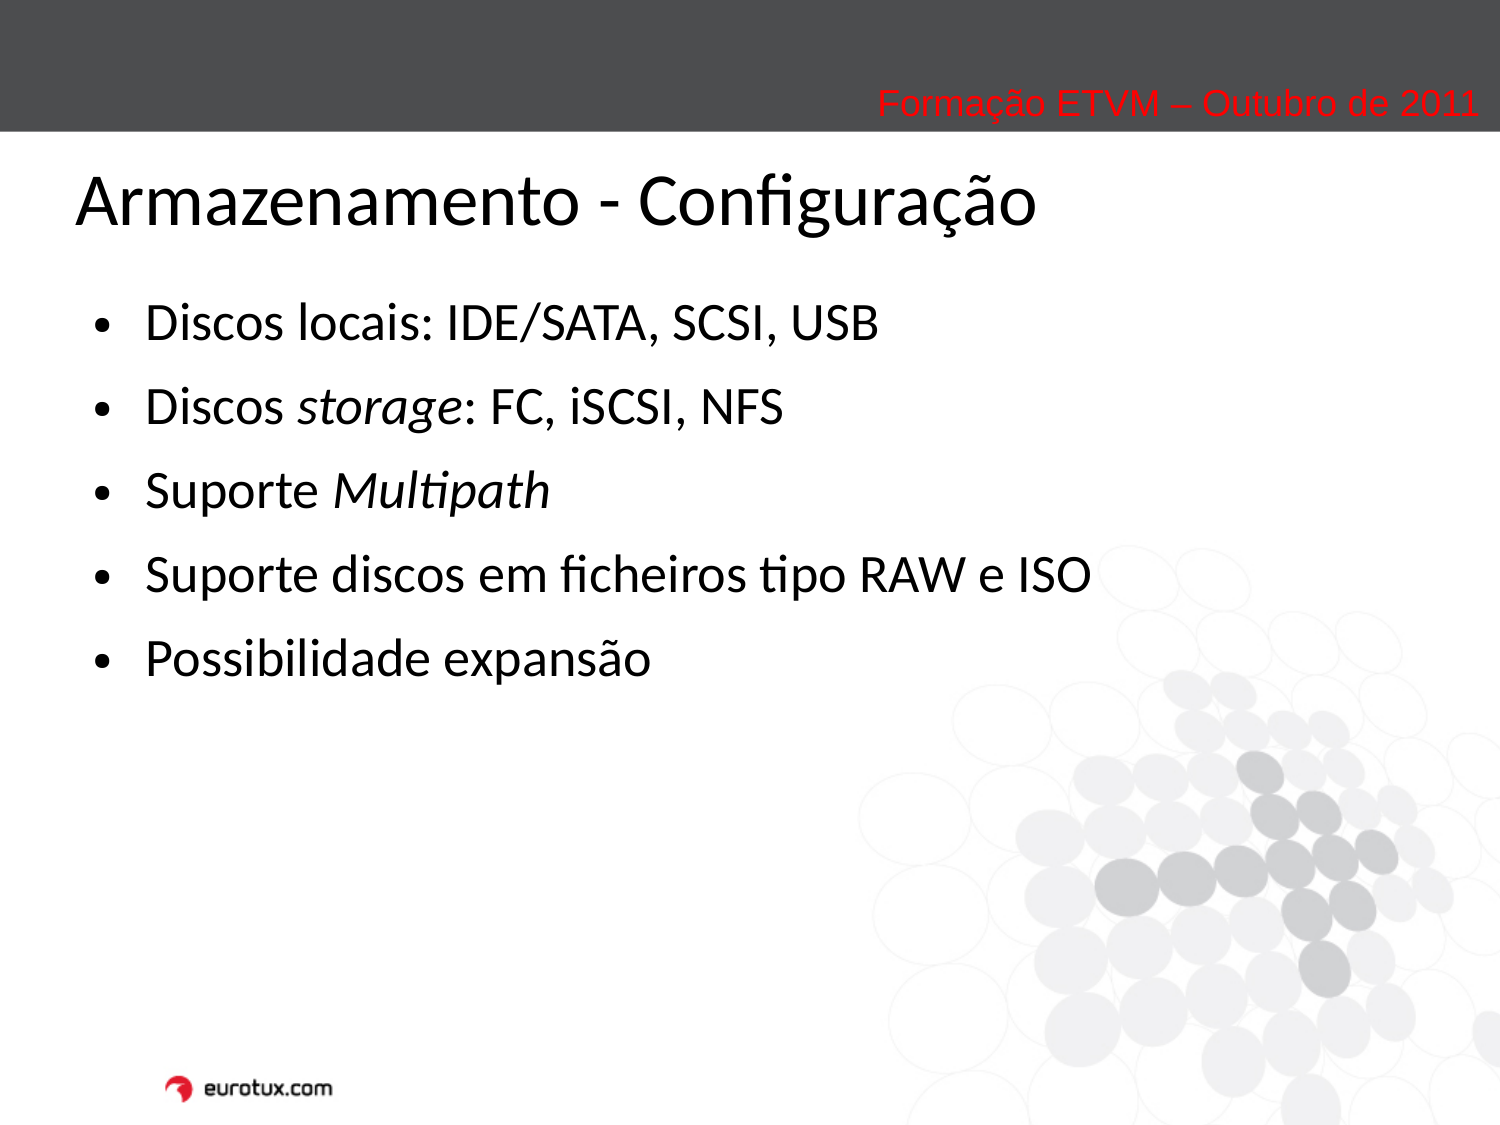

# Armazenamento - Configuração
Discos locais: IDE/SATA, SCSI, USB
Discos storage: FC, iSCSI, NFS
Suporte Multipath
Suporte discos em ficheiros tipo RAW e ISO
Possibilidade expansão